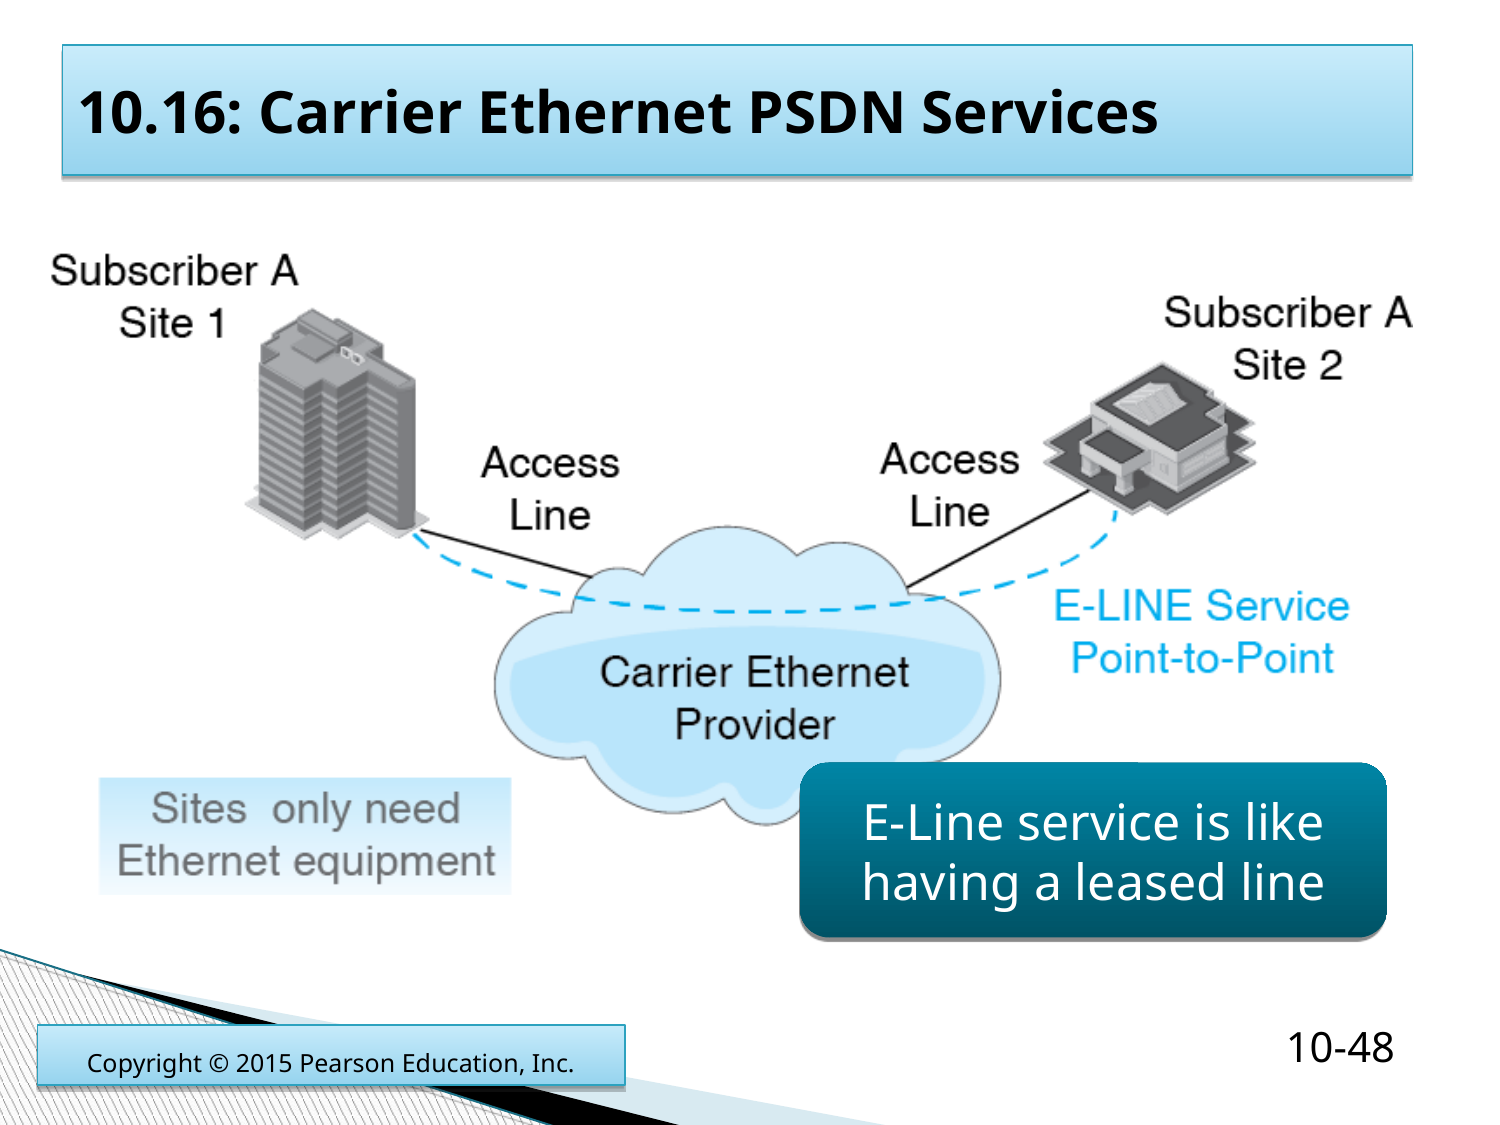

# 10.16: Carrier Ethernet PSDN Services
E-Line service is like having a leased line
Copyright © 2015 Pearson Education, Inc.